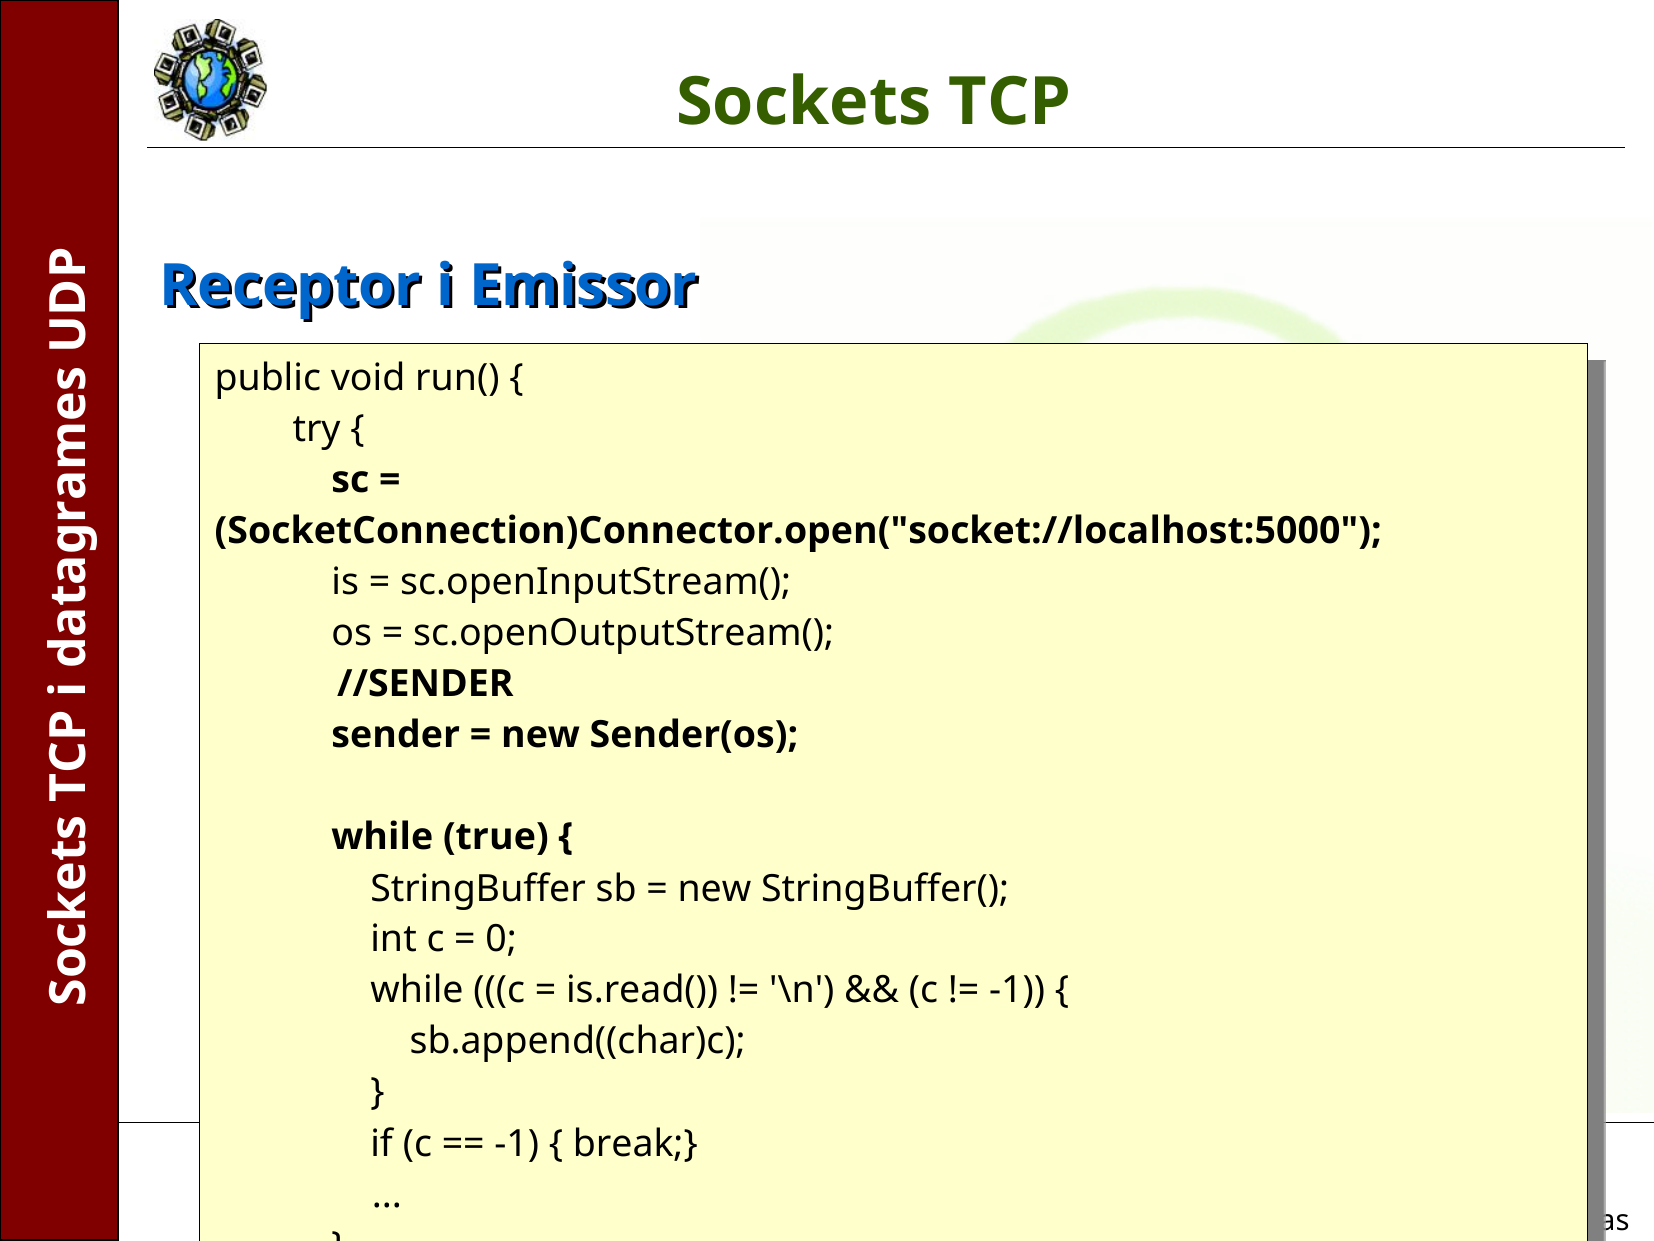

# Sockets TCP
Receptor i Emissor
public void run() {
 try {
 sc = (SocketConnection)Connector.open("socket://localhost:5000");
 is = sc.openInputStream();
 os = sc.openOutputStream();
	 //SENDER
 sender = new Sender(os);
 while (true) {
 StringBuffer sb = new StringBuffer();
 int c = 0;
 while (((c = is.read()) != '\n') && (c != -1)) {
 sb.append((char)c);
 }
 if (c == -1) { break;}
		 ...
 }
 ...
 } catch (ConnectionNotFoundException { //Control errors }